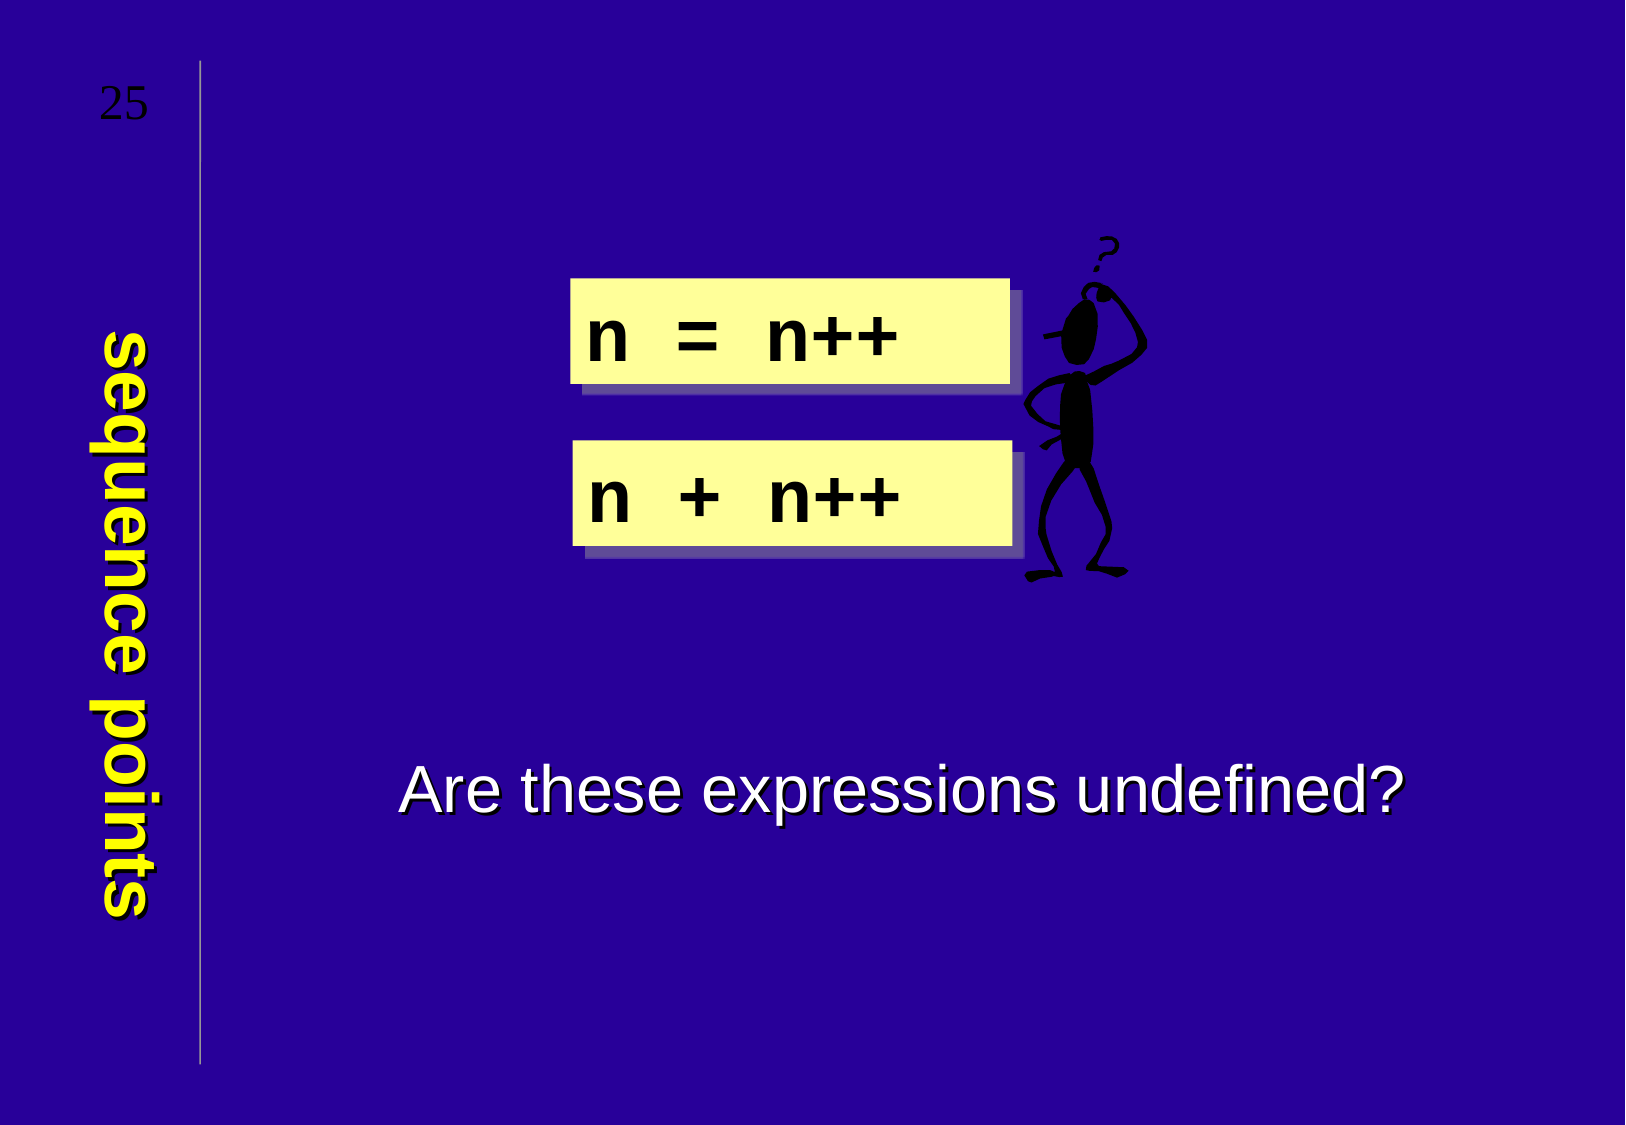

25
# sequence points
n = n++
n + n++
Are these expressions undefined?